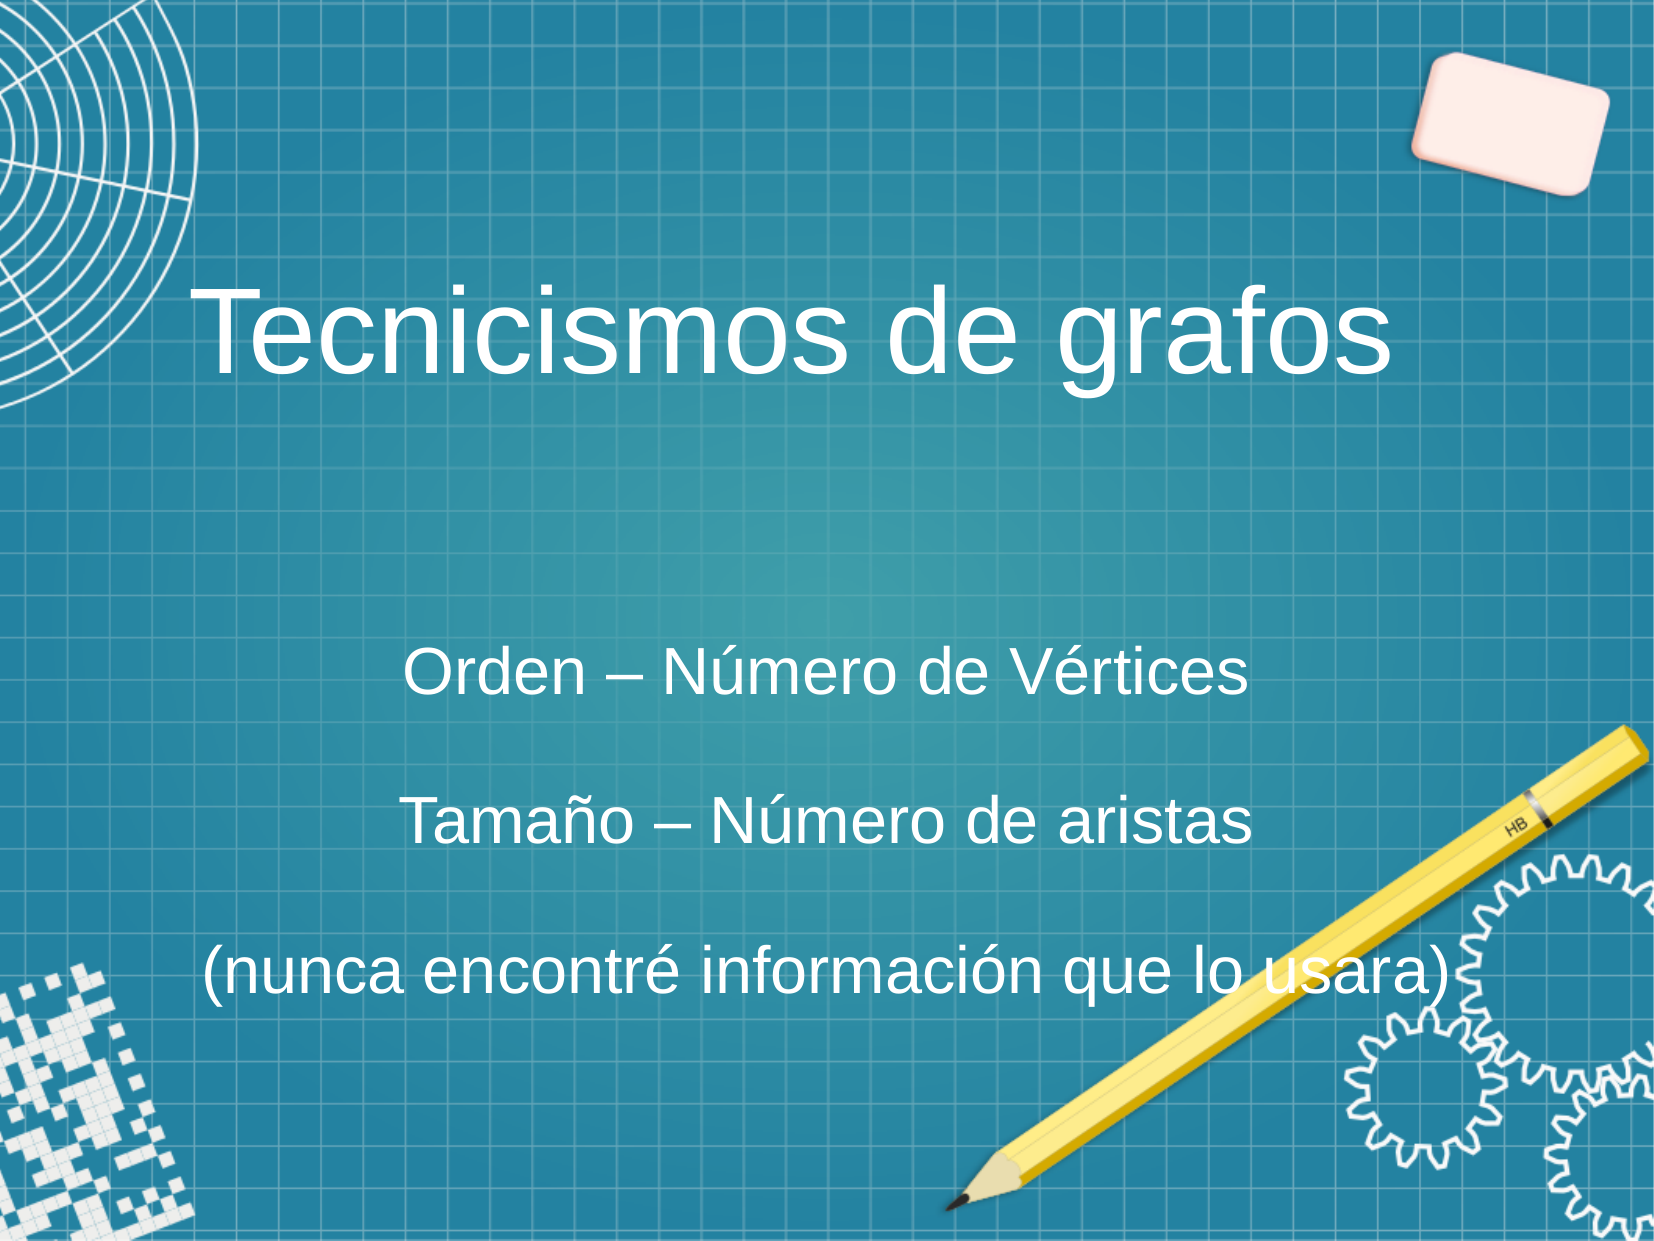

# Tecnicismos de grafos
Orden – Número de Vértices
Tamaño – Número de aristas
(nunca encontré información que lo usara)